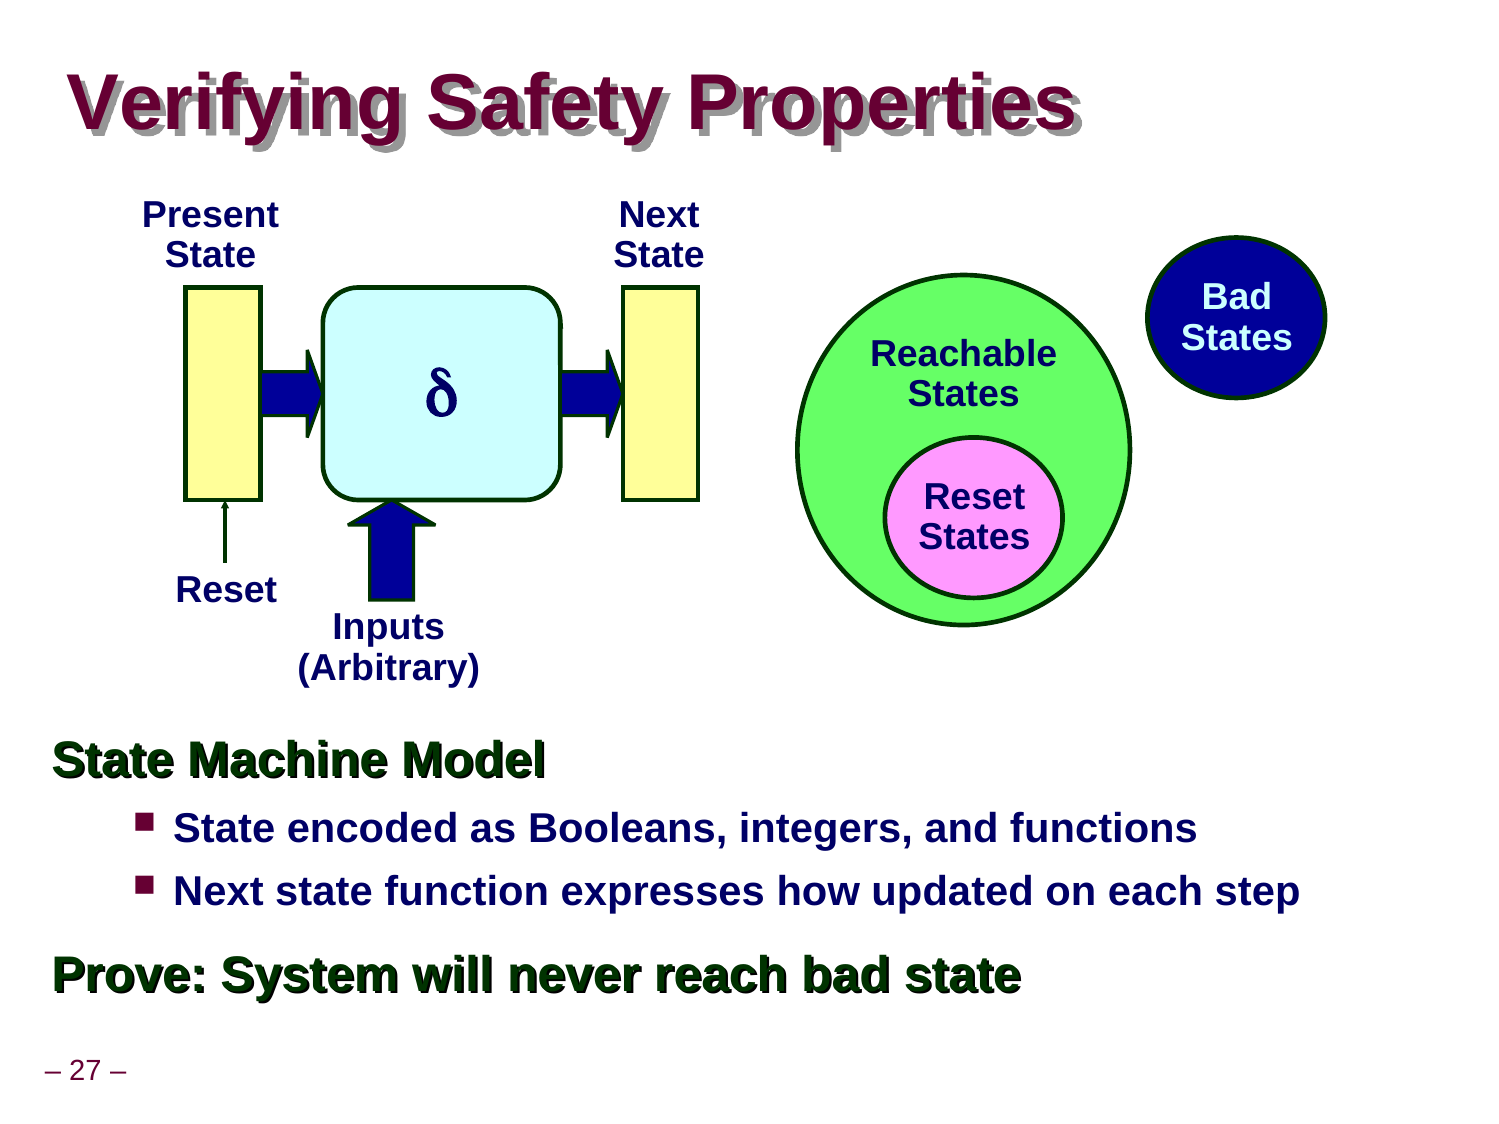

# Verifying Safety Properties
Present
State
Next
State

Inputs
(Arbitrary)
Bad
States
Reachable
States
Reset
States
Reset
State Machine Model
State encoded as Booleans, integers, and functions
Next state function expresses how updated on each step
Prove: System will never reach bad state